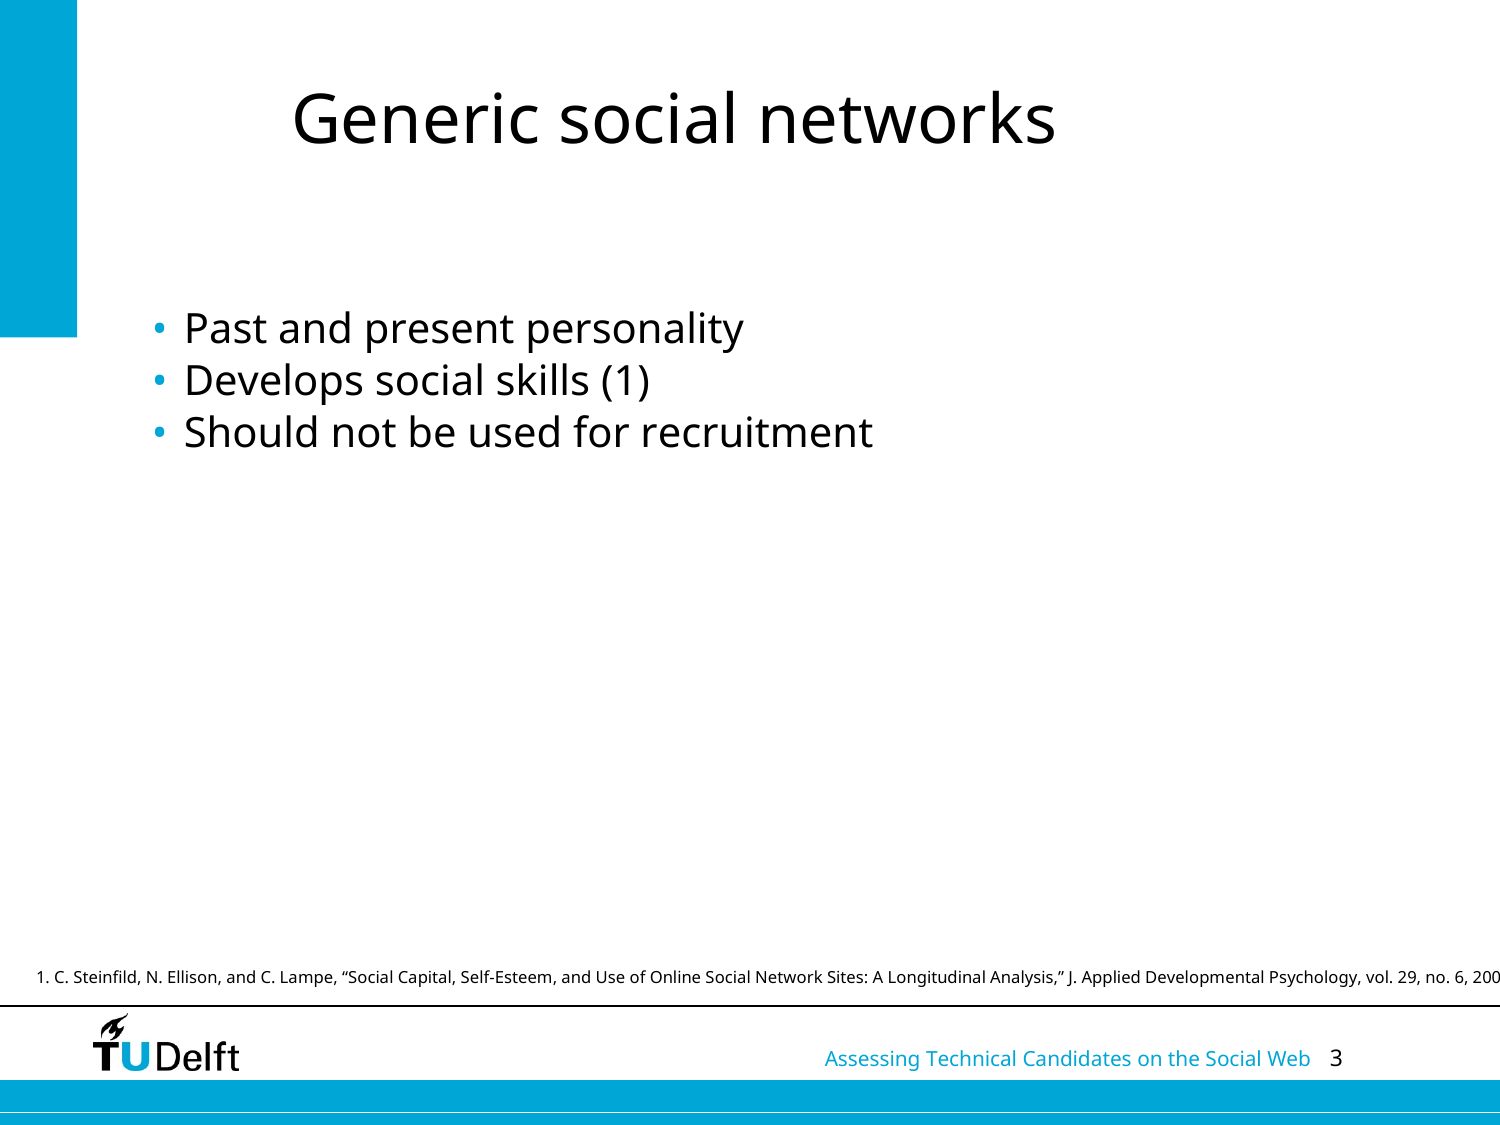

# Generic social networks
Past and present personality
Develops social skills (1)
Should not be used for recruitment
1. C. Steinfild, N. Ellison, and C. Lampe, “Social Capital, Self-Esteem, and Use of Online Social Network Sites: A Longitudinal Analysis,” J. Applied Developmental Psychology, vol. 29, no. 6, 2008